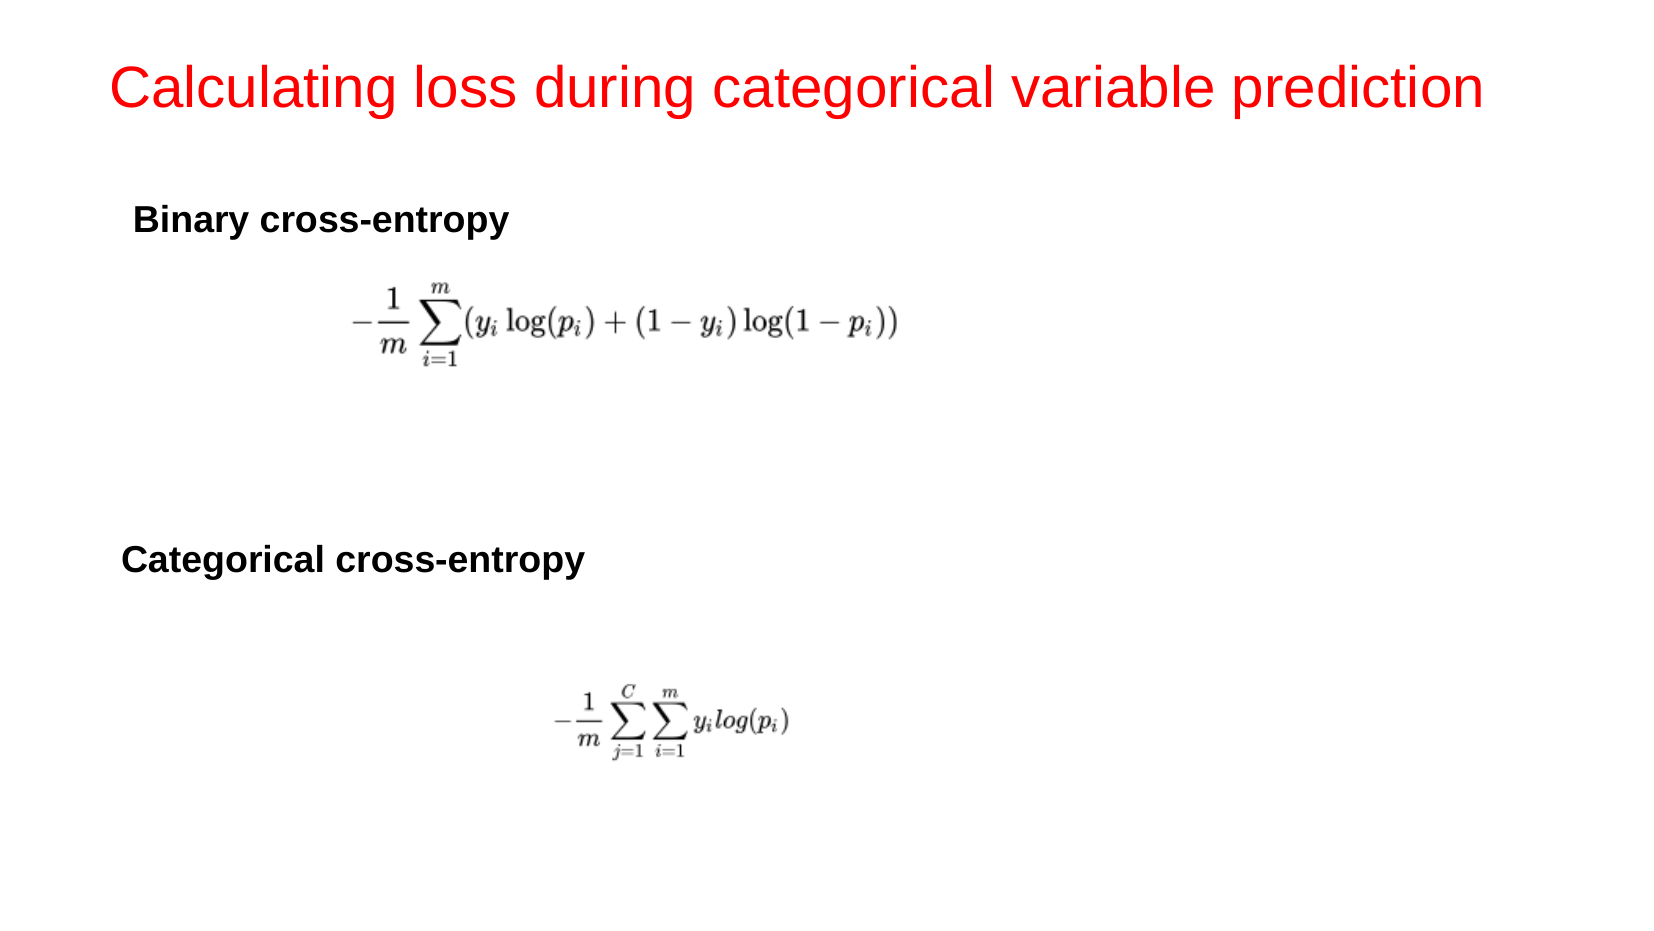

Calculating loss during categorical variable prediction
Binary cross-entropy
Categorical cross-entropy